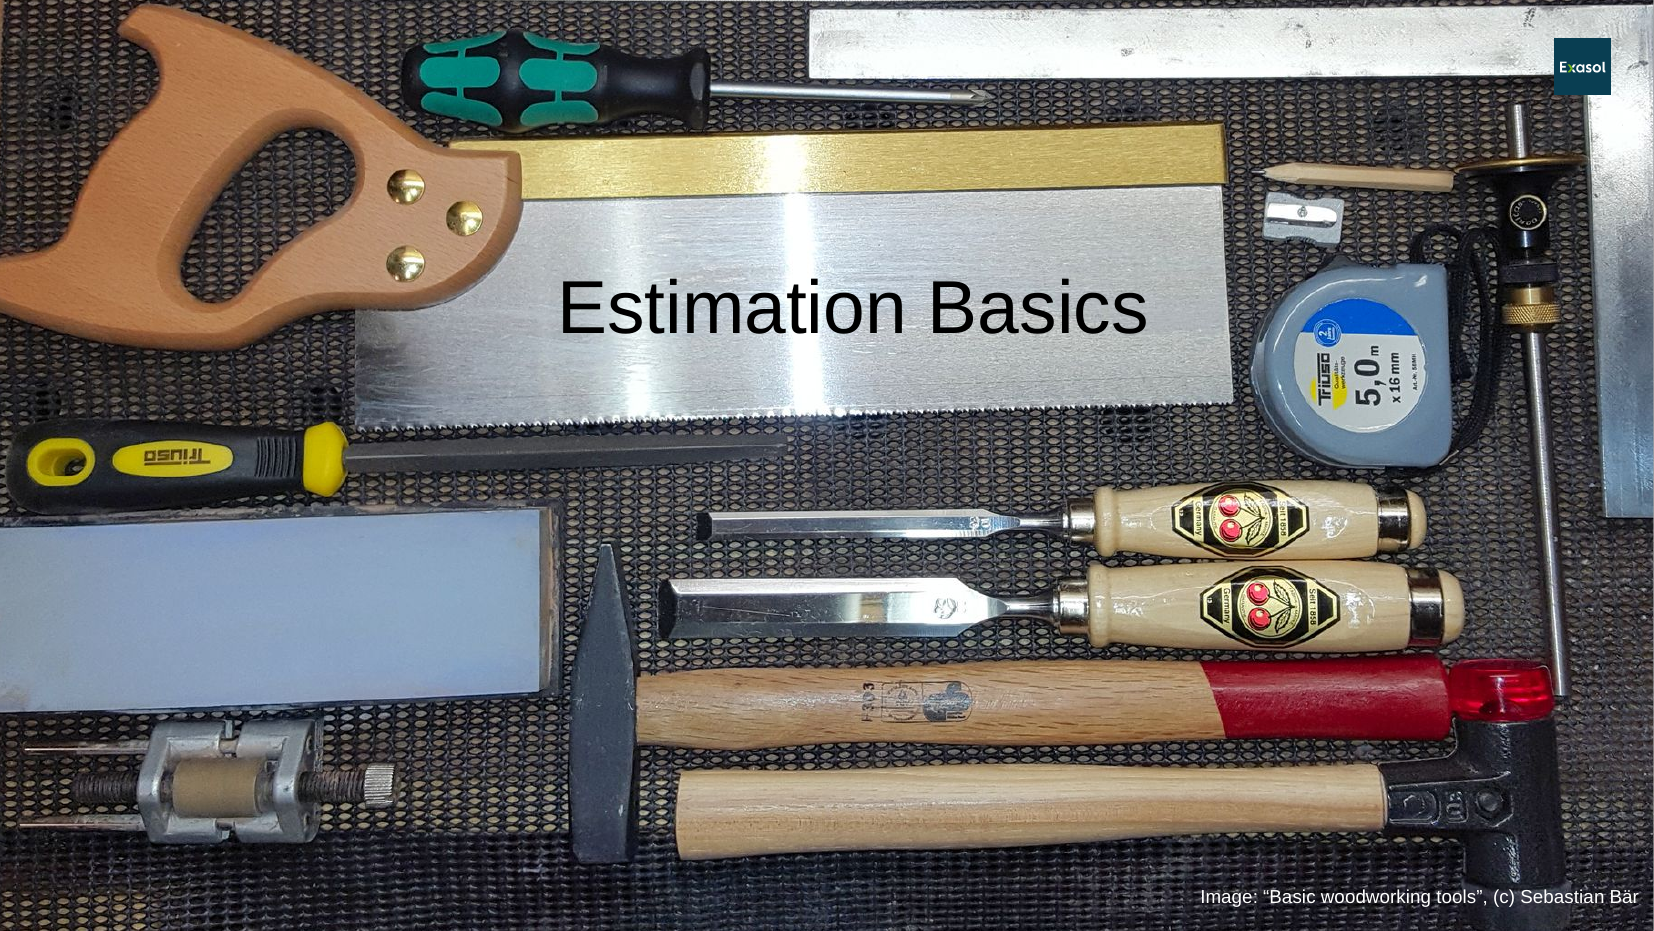

# Estimation Basics
Image: “Basic woodworking tools”, (c) Sebastian Bär